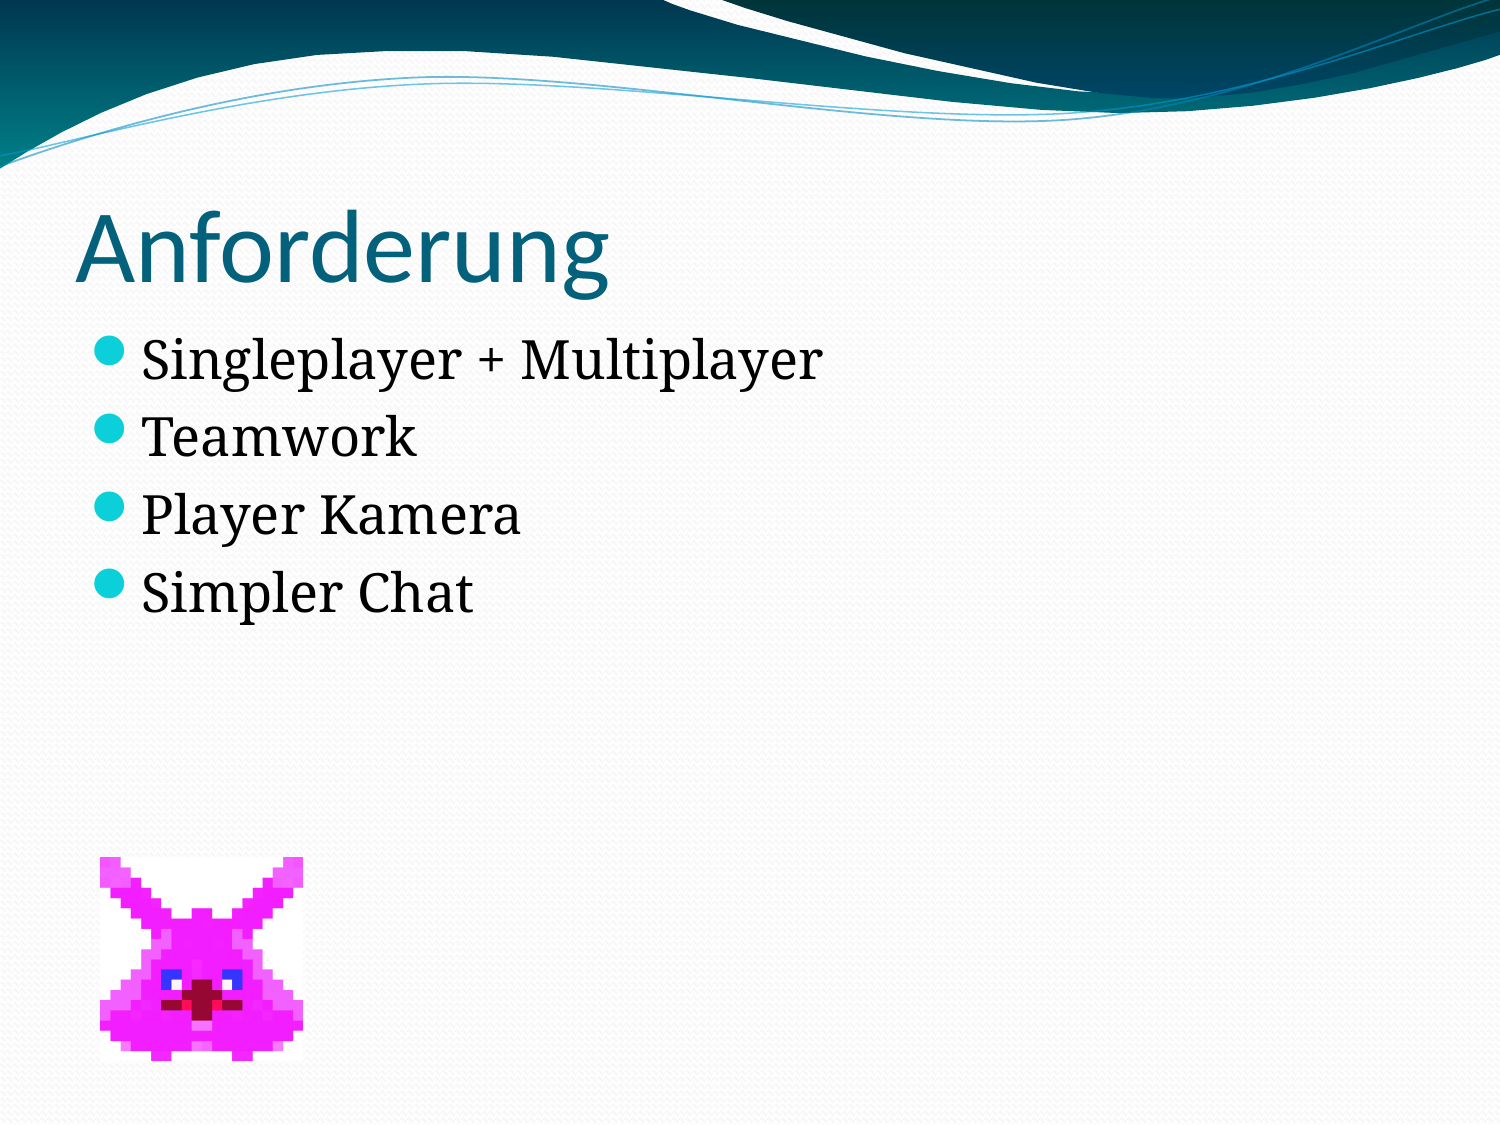

# Anforderung
Singleplayer + Multiplayer
Teamwork
Player Kamera
Simpler Chat